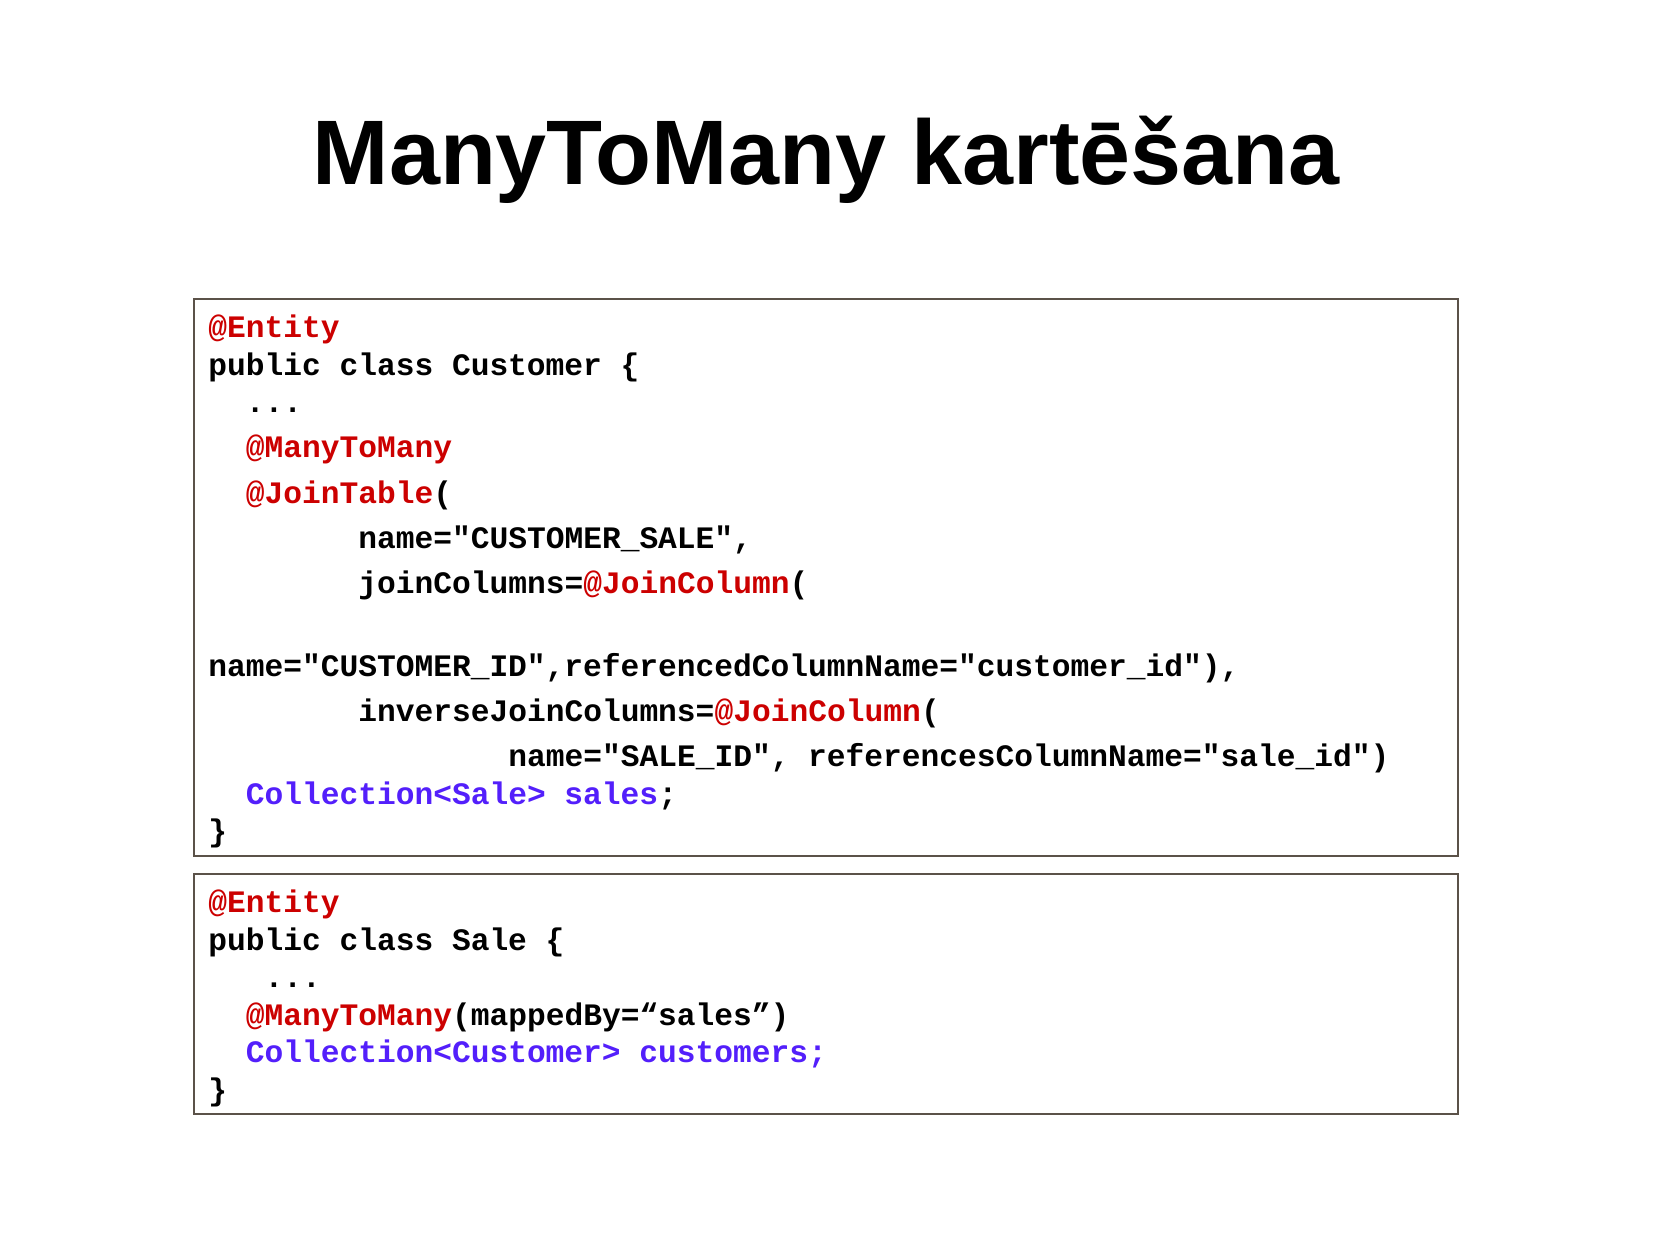

# ManyToMany kartēšana
@Entity
public class Customer {
 ...
 @ManyToMany
 @JoinTable(
 	name="CUSTOMER_SALE",
	joinColumns=@JoinColumn(
 		name="CUSTOMER_ID",referencedColumnName="customer_id"),
	inverseJoinColumns=@JoinColumn(
		name="SALE_ID", referencesColumnName="sale_id")
 Collection<Sale> sales;
}
@Entity
public class Sale {
 ...
 @ManyToMany(mappedBy=“sales”)
 Collection<Customer> customers;
}